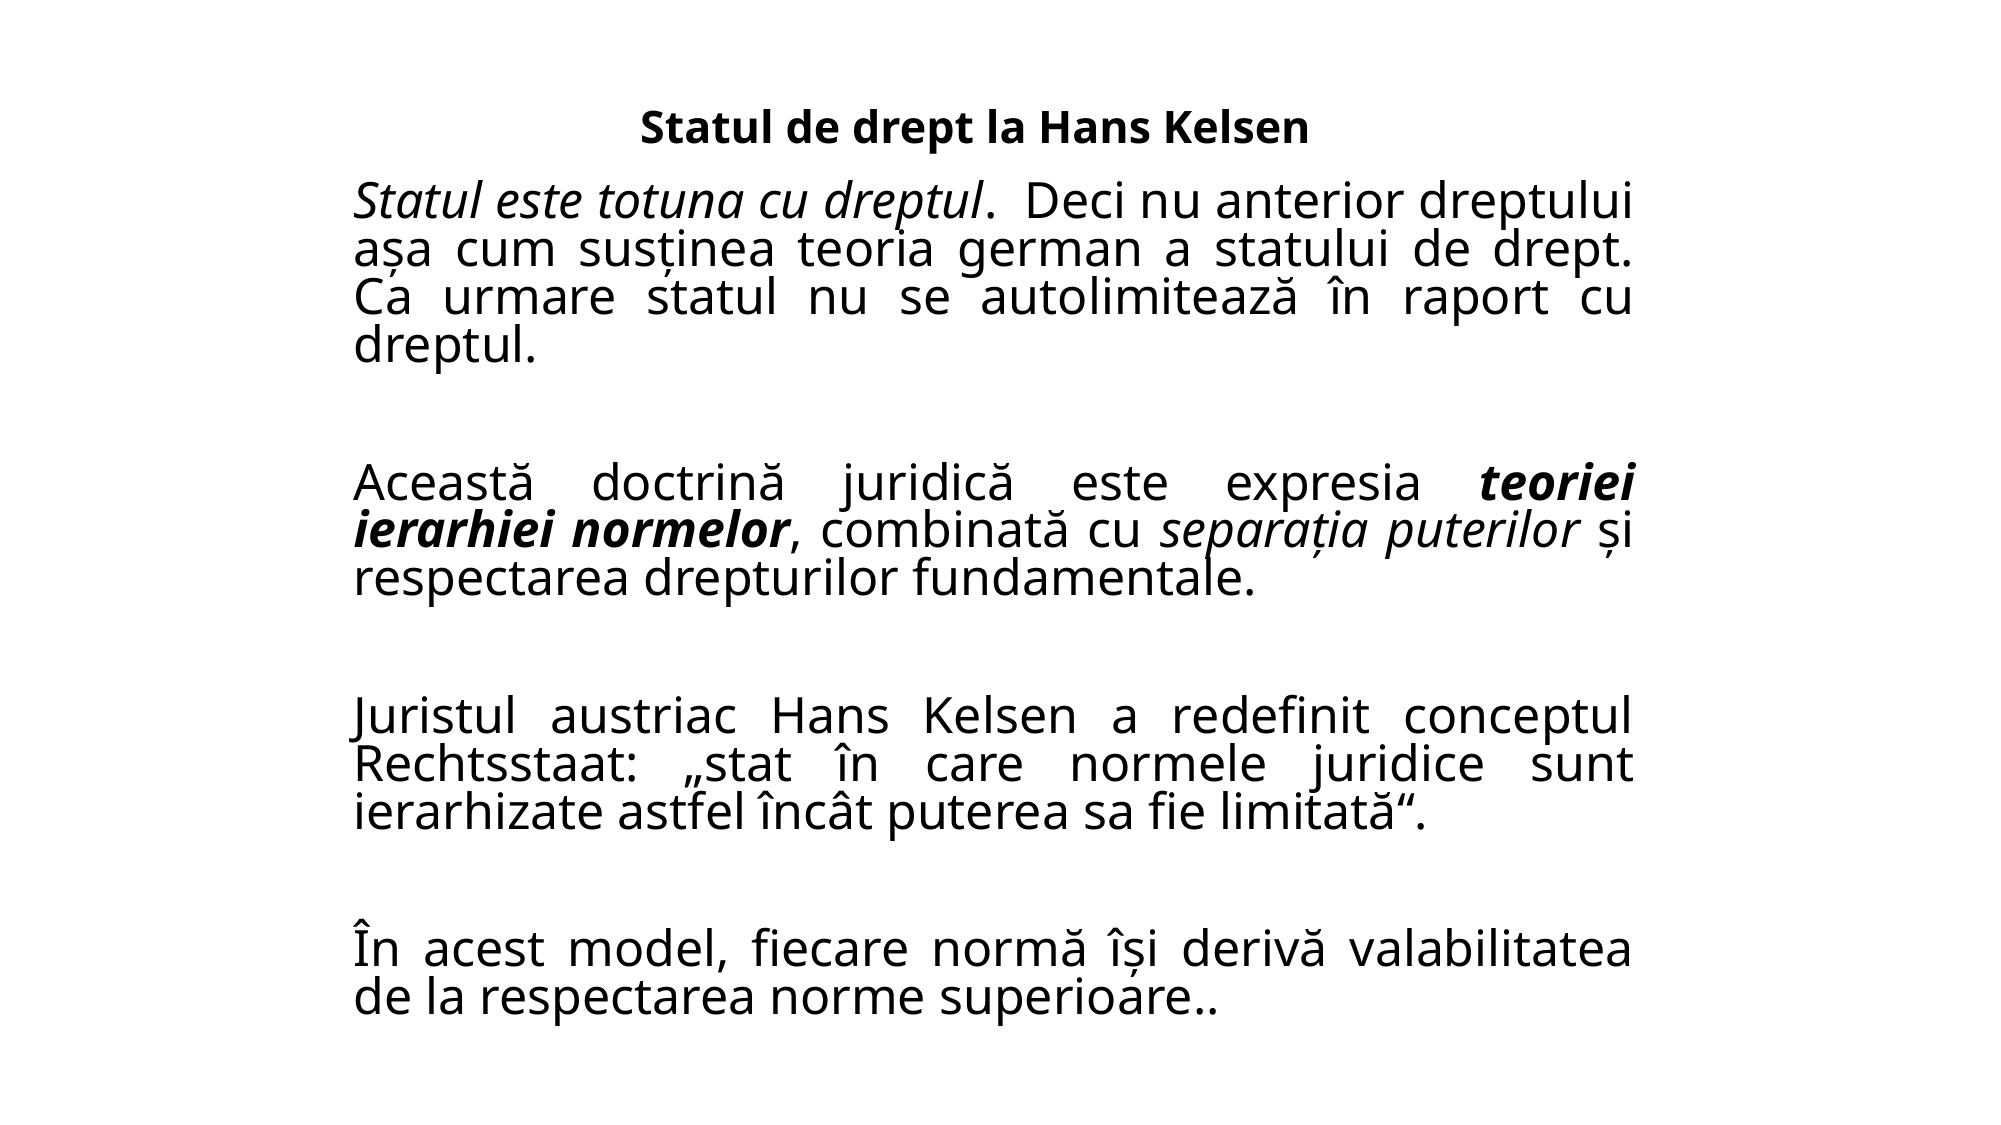

# Statul de drept la Hans Kelsen
Statul este totuna cu dreptul. Deci nu anterior dreptului așa cum susținea teoria german a statului de drept. Ca urmare statul nu se autolimitează în raport cu dreptul.
Această doctrină juridică este expresia teoriei ierarhiei normelor, combinată cu separația puterilor și respectarea drepturilor fundamentale.
Juristul austriac Hans Kelsen a redefinit conceptul Rechtsstaat: „stat în care normele juridice sunt ierarhizate astfel încât puterea sa fie limitată“.
În acest model, fiecare normă își derivă valabilitatea de la respectarea norme superioare..